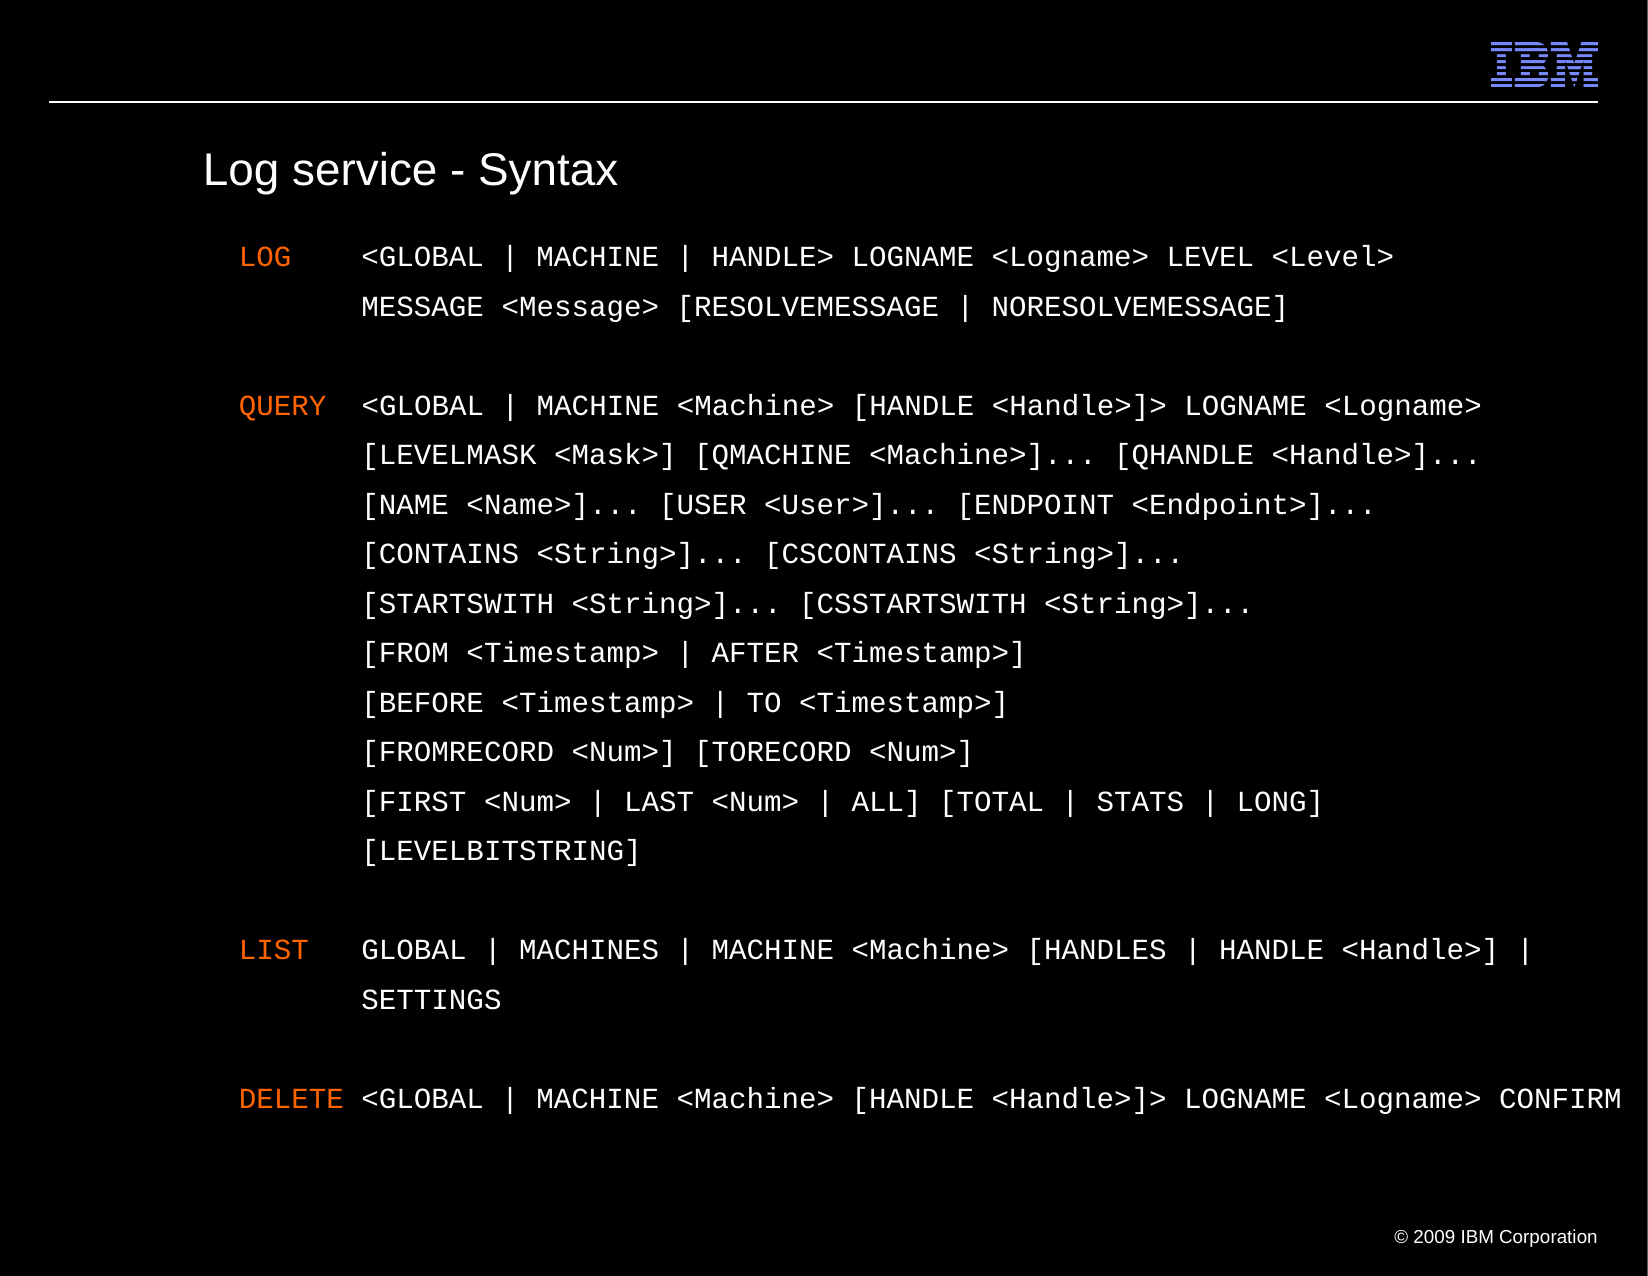

# Log service - Syntax
LOG <GLOBAL | MACHINE | HANDLE> LOGNAME <Logname> LEVEL <Level>
 MESSAGE <Message> [RESOLVEMESSAGE | NORESOLVEMESSAGE]
QUERY <GLOBAL | MACHINE <Machine> [HANDLE <Handle>]> LOGNAME <Logname>
 [LEVELMASK <Mask>] [QMACHINE <Machine>]... [QHANDLE <Handle>]...
 [NAME <Name>]... [USER <User>]... [ENDPOINT <Endpoint>]...
 [CONTAINS <String>]... [CSCONTAINS <String>]...
 [STARTSWITH <String>]... [CSSTARTSWITH <String>]...
 [FROM <Timestamp> | AFTER <Timestamp>]
 [BEFORE <Timestamp> | TO <Timestamp>]
 [FROMRECORD <Num>] [TORECORD <Num>]
 [FIRST <Num> | LAST <Num> | ALL] [TOTAL | STATS | LONG]
 [LEVELBITSTRING]
LIST GLOBAL | MACHINES | MACHINE <Machine> [HANDLES | HANDLE <Handle>] |
 SETTINGS
DELETE <GLOBAL | MACHINE <Machine> [HANDLE <Handle>]> LOGNAME <Logname> CONFIRM